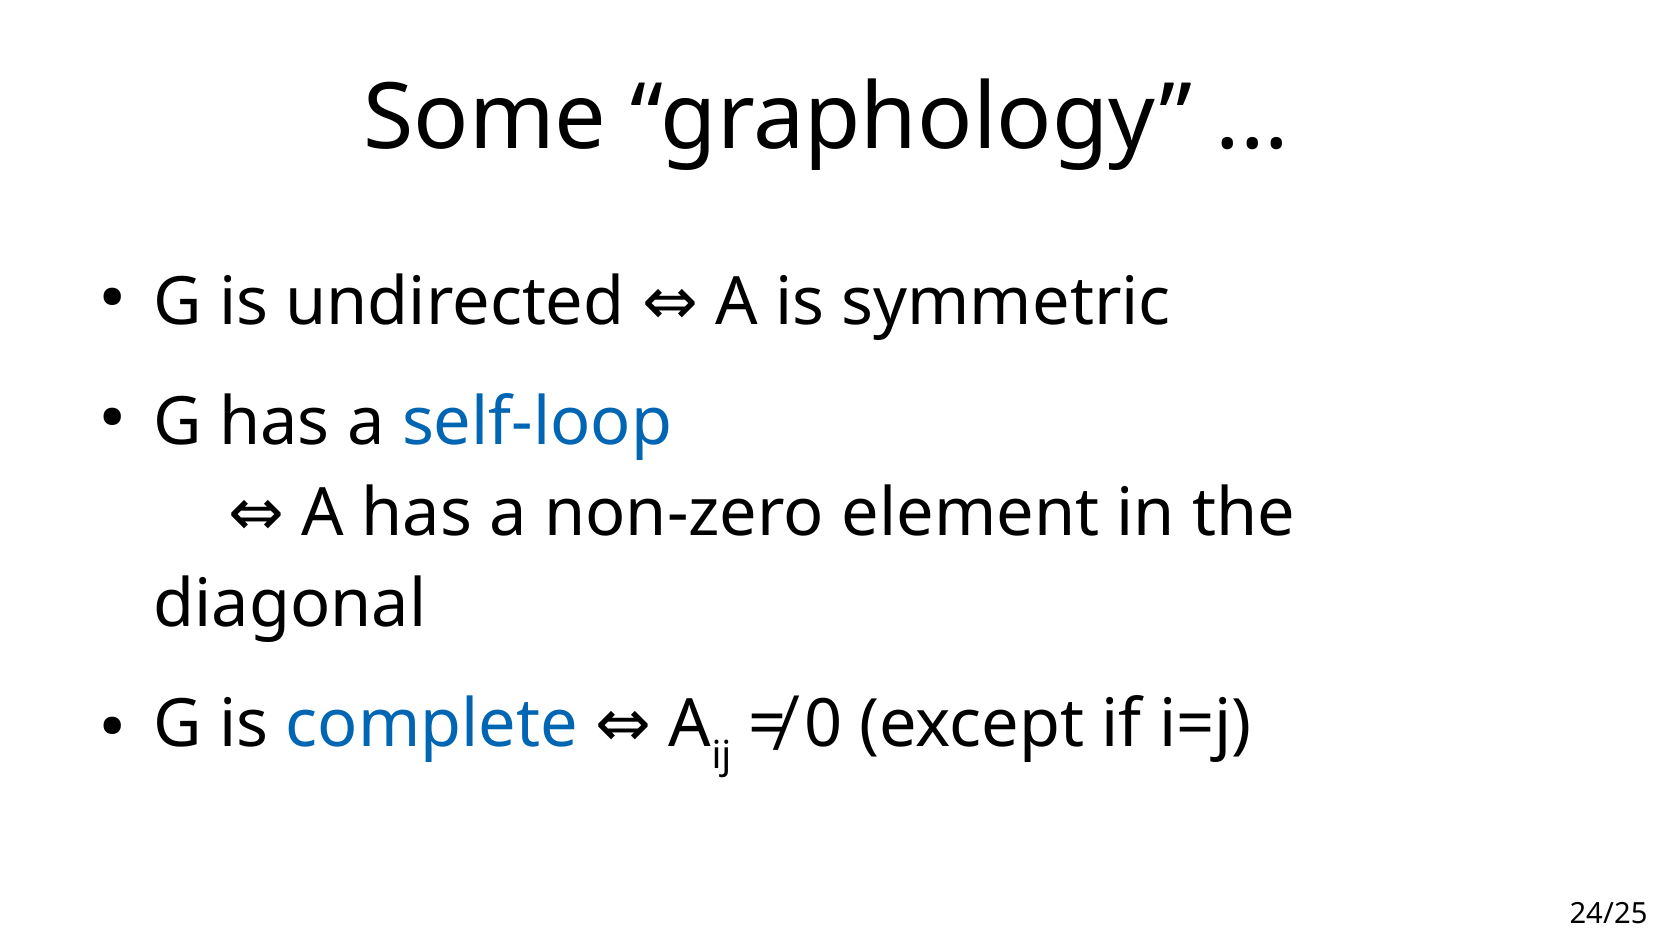

# Some “graphology” ...
G is undirected ⇔ A is symmetric
G has a self-loop
	⇔ A has a non-zero element in the diagonal
G is complete ⇔ Aij ≠ 0 (except if i=j)
24